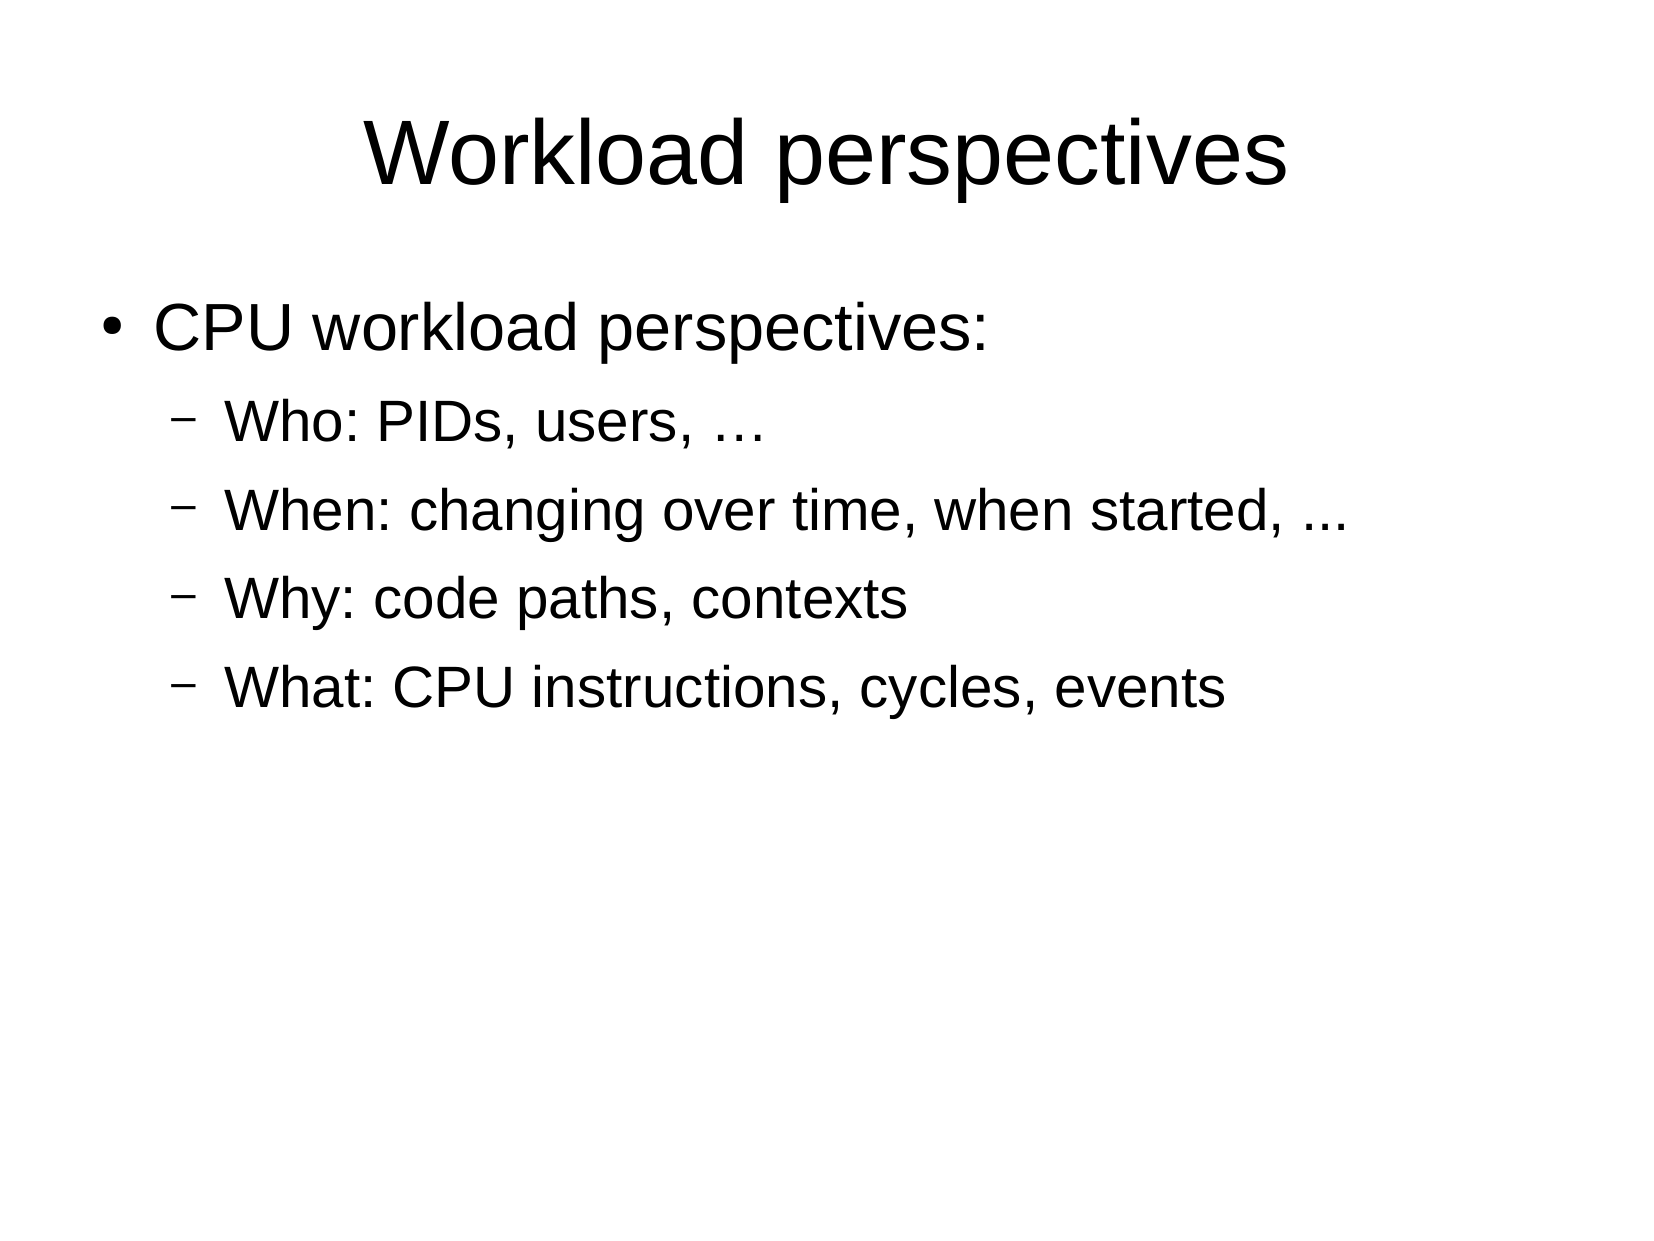

# Workload perspectives
CPU workload perspectives:
Who: PIDs, users, …
When: changing over time, when started, ...
Why: code paths, contexts
What: CPU instructions, cycles, events